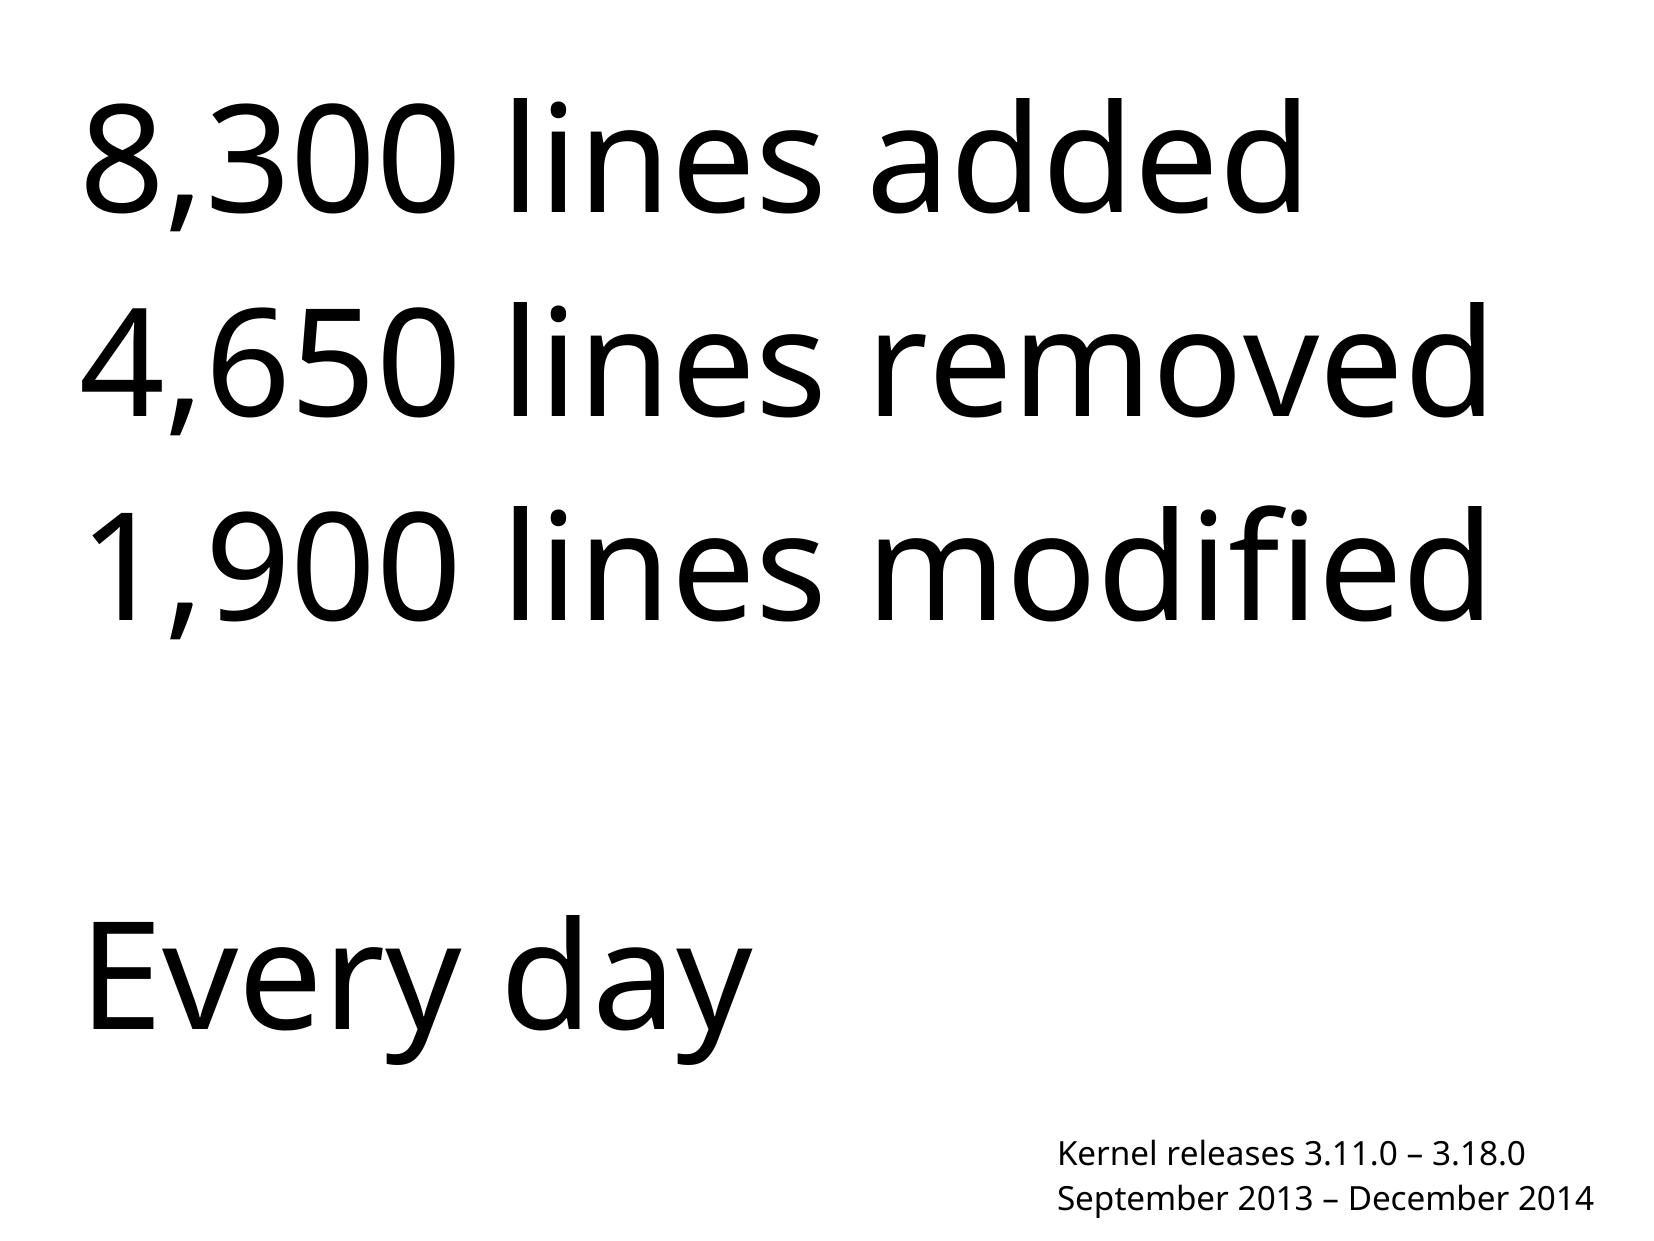

8,300 lines added
4,650 lines removed
1,900 lines modified
Every day
Kernel releases 3.11.0 – 3.18.0
September 2013 – December 2014